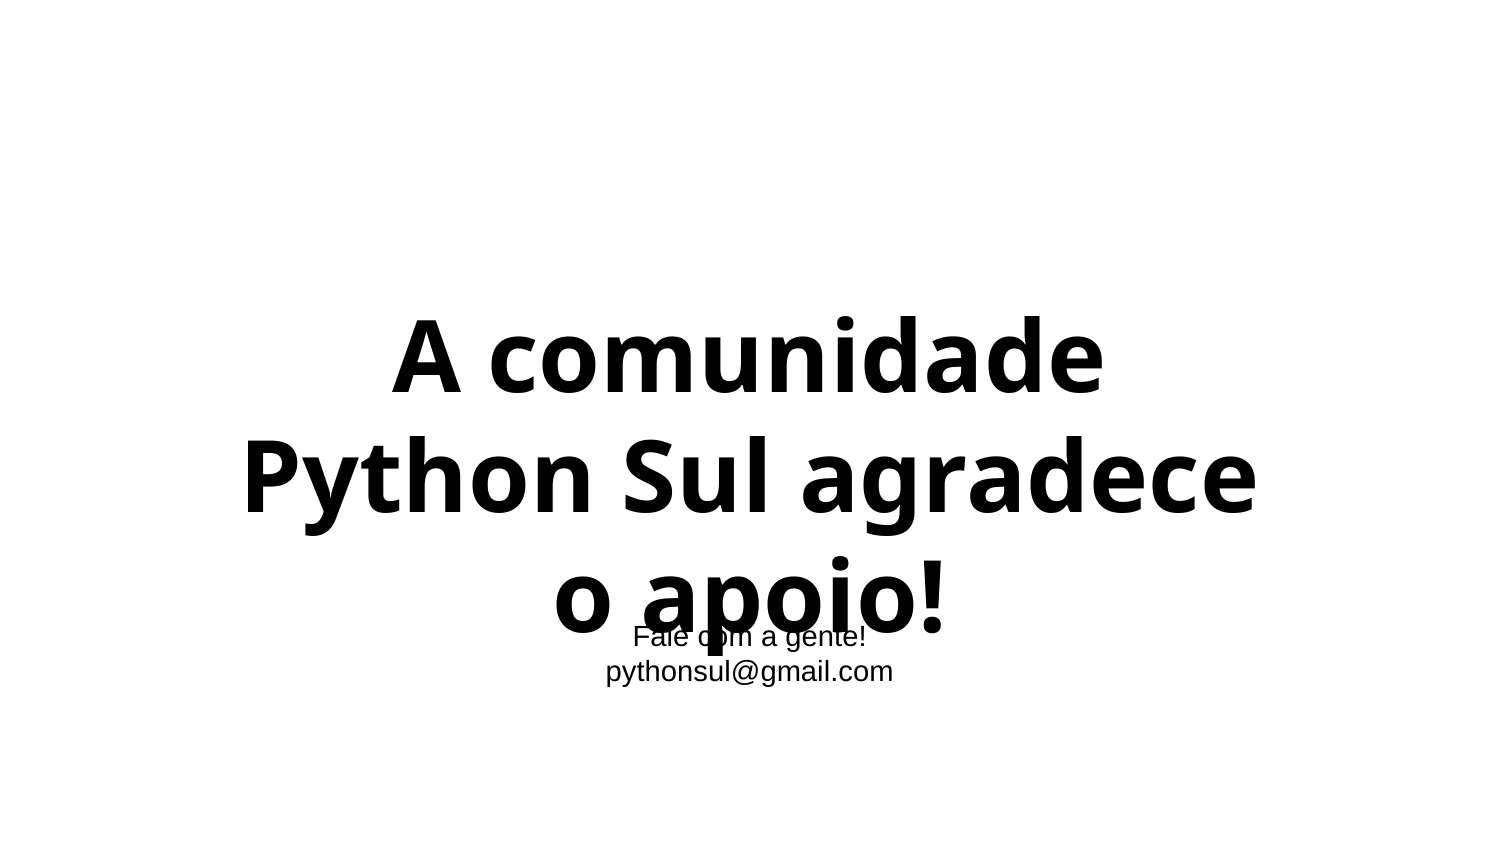

A comunidade Python Sul agradece o apoio!
Fale com a gente!
pythonsul@gmail.com